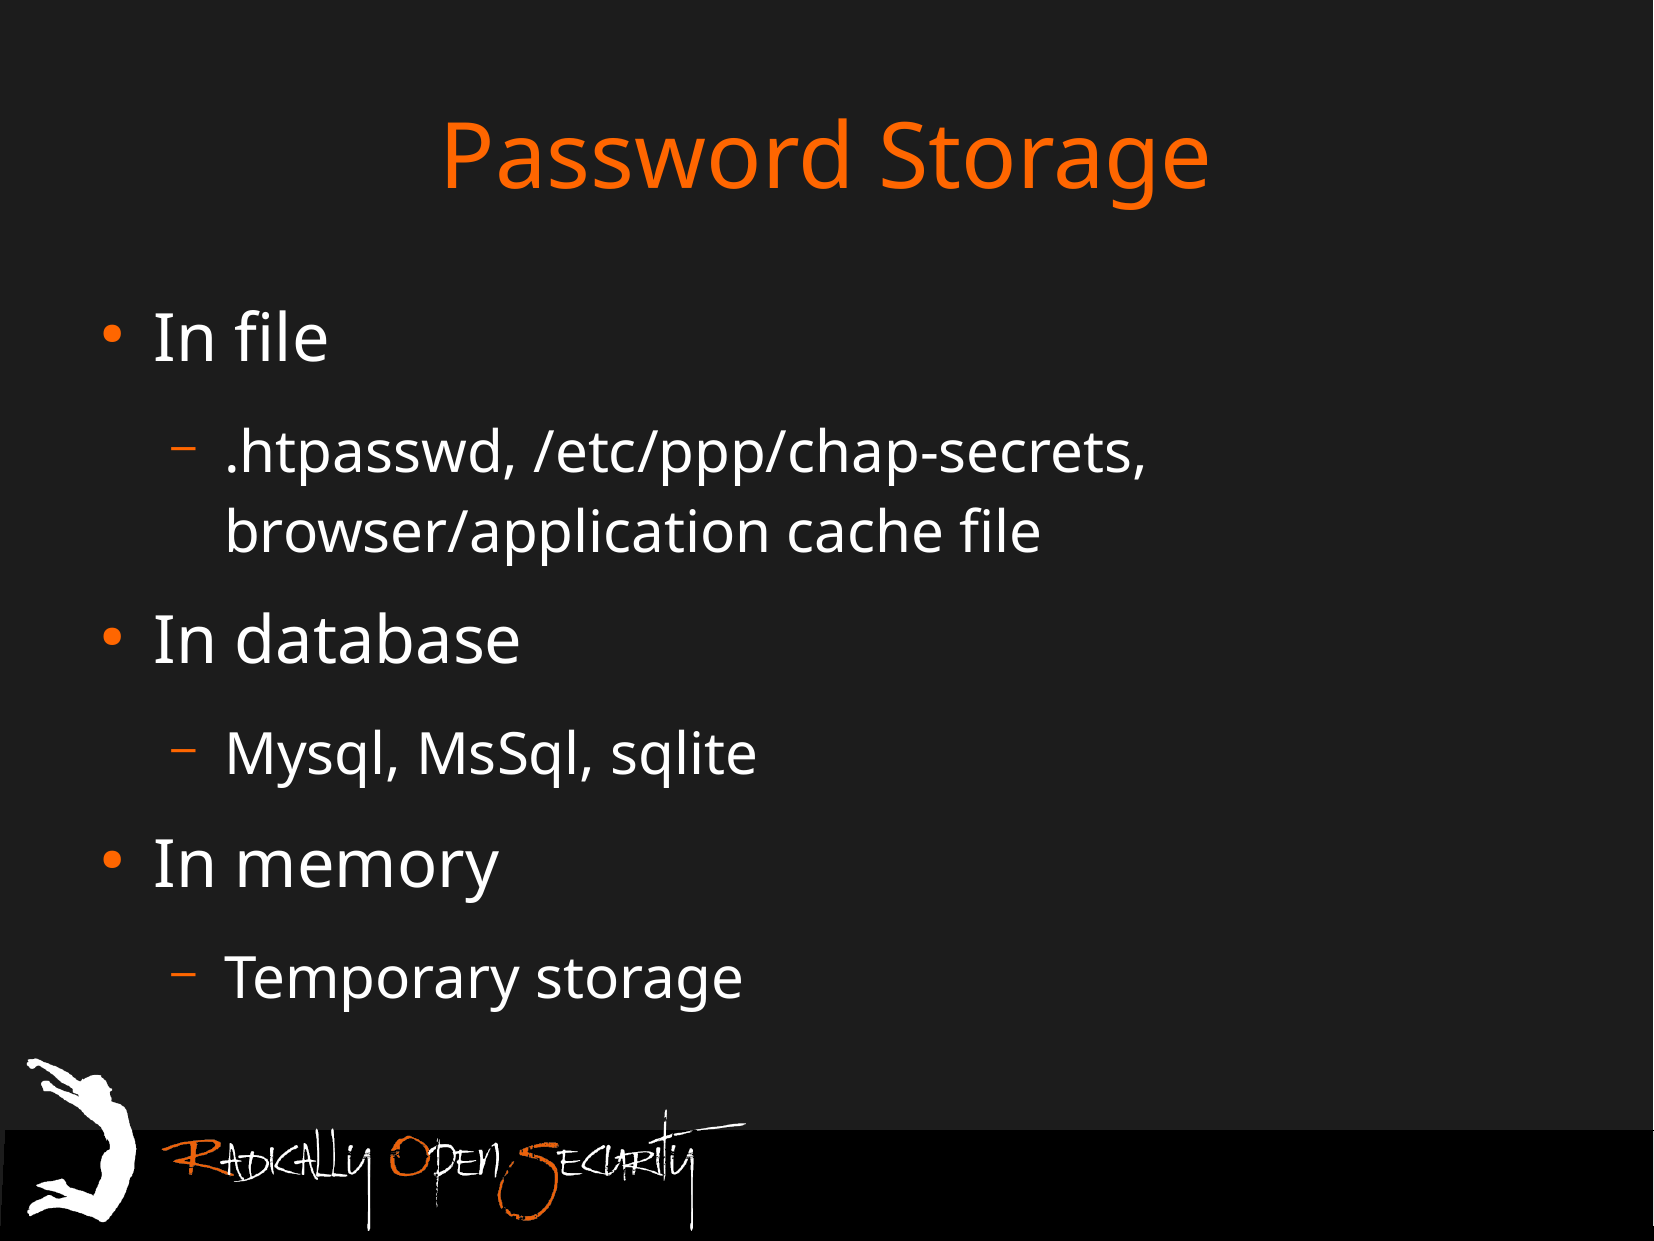

# Password Storage
In file
.htpasswd, /etc/ppp/chap-secrets, browser/application cache file
In database
Mysql, MsSql, sqlite
In memory
Temporary storage